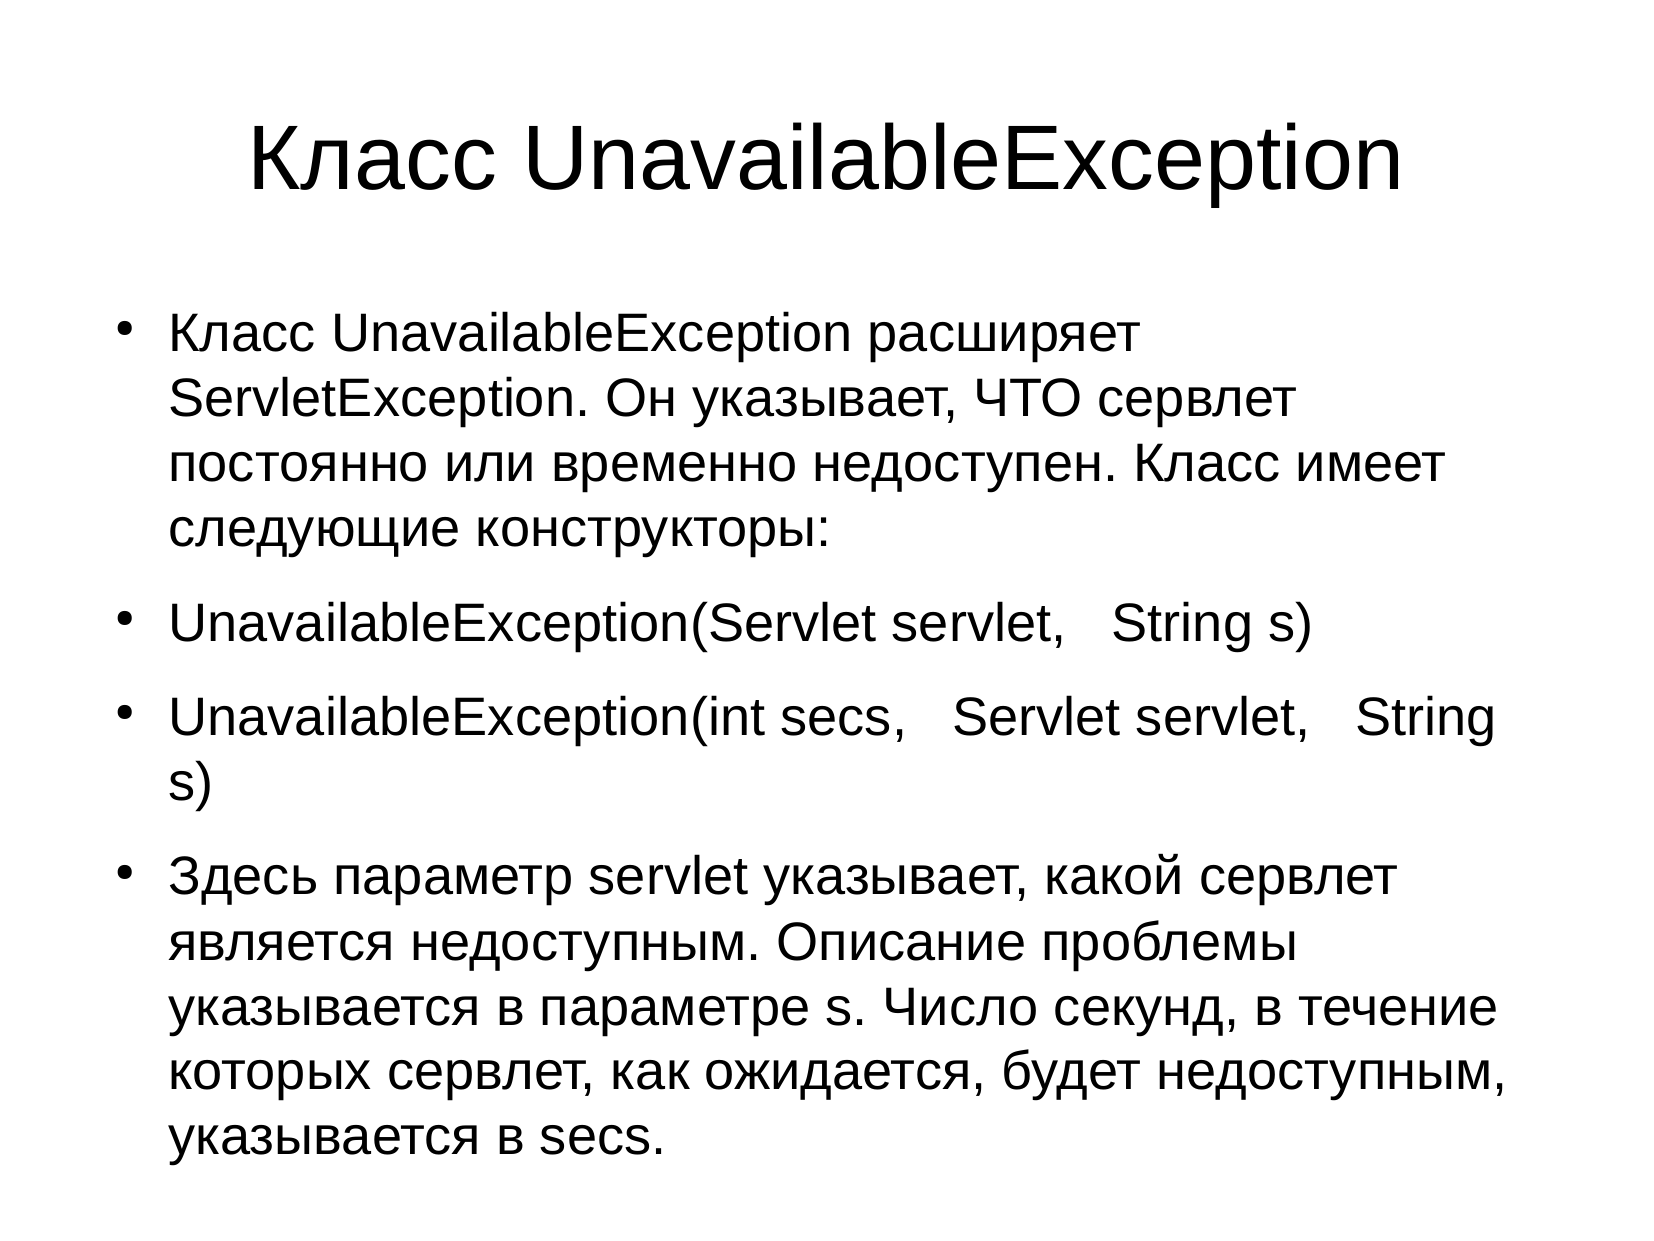

# Класс UnavailableException
Класс UnavailableException расширяет ServletException. Он указывает, ЧТО сервлет постоянно или временно недоступен. Класс имеет следующие конструкторы:
UnavailableException(Servlet servlet, String s)
UnavailableException(int secs, Servlet servlet, String s)
Здесь параметр servlet указывает, какой сервлет является недоступным. Описание проблемы указывается в параметре s. Число секунд, в течение которых сервлет, как ожидается, будет недоступным, указывается в secs.